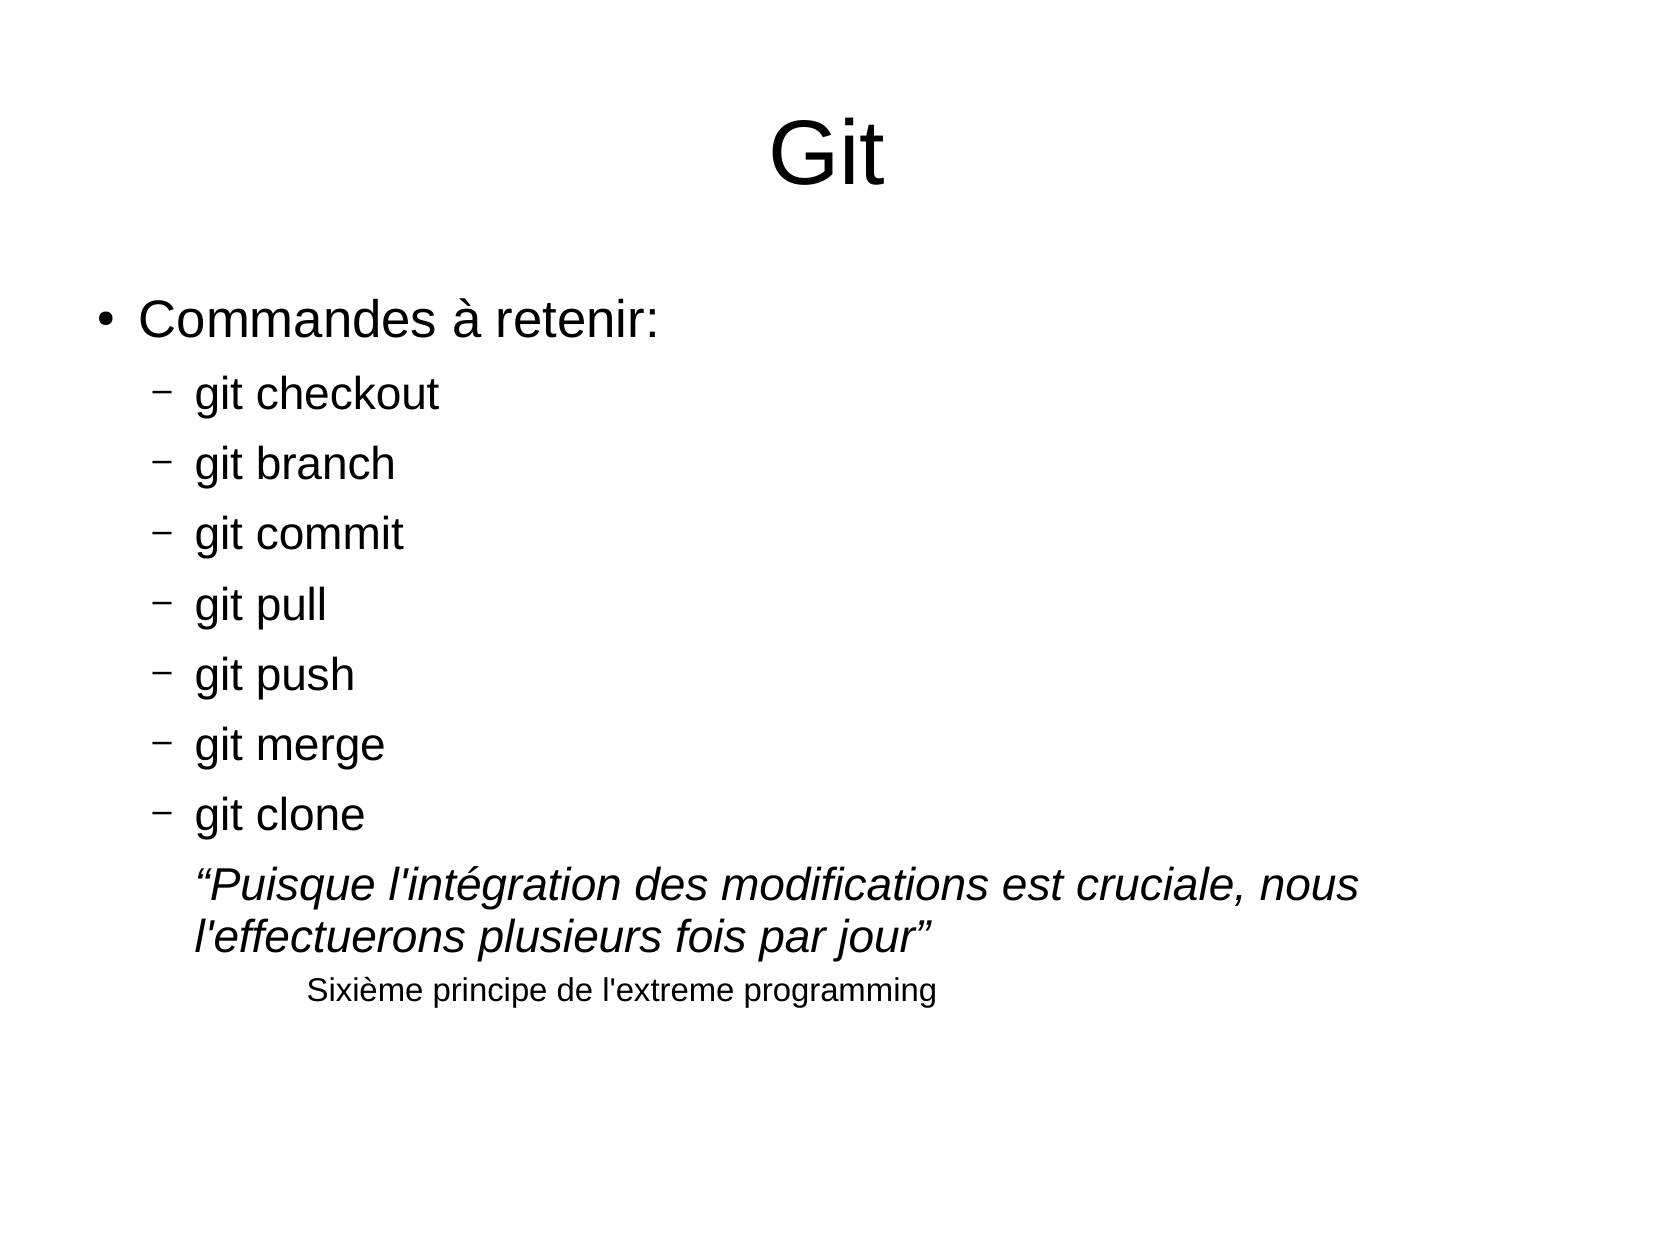

# Git
Commandes à retenir:
git checkout
git branch
git commit
git pull
git push
git merge
git clone
“Puisque l'intégration des modifications est cruciale, nous l'effectuerons plusieurs fois par jour”
Sixième principe de l'extreme programming